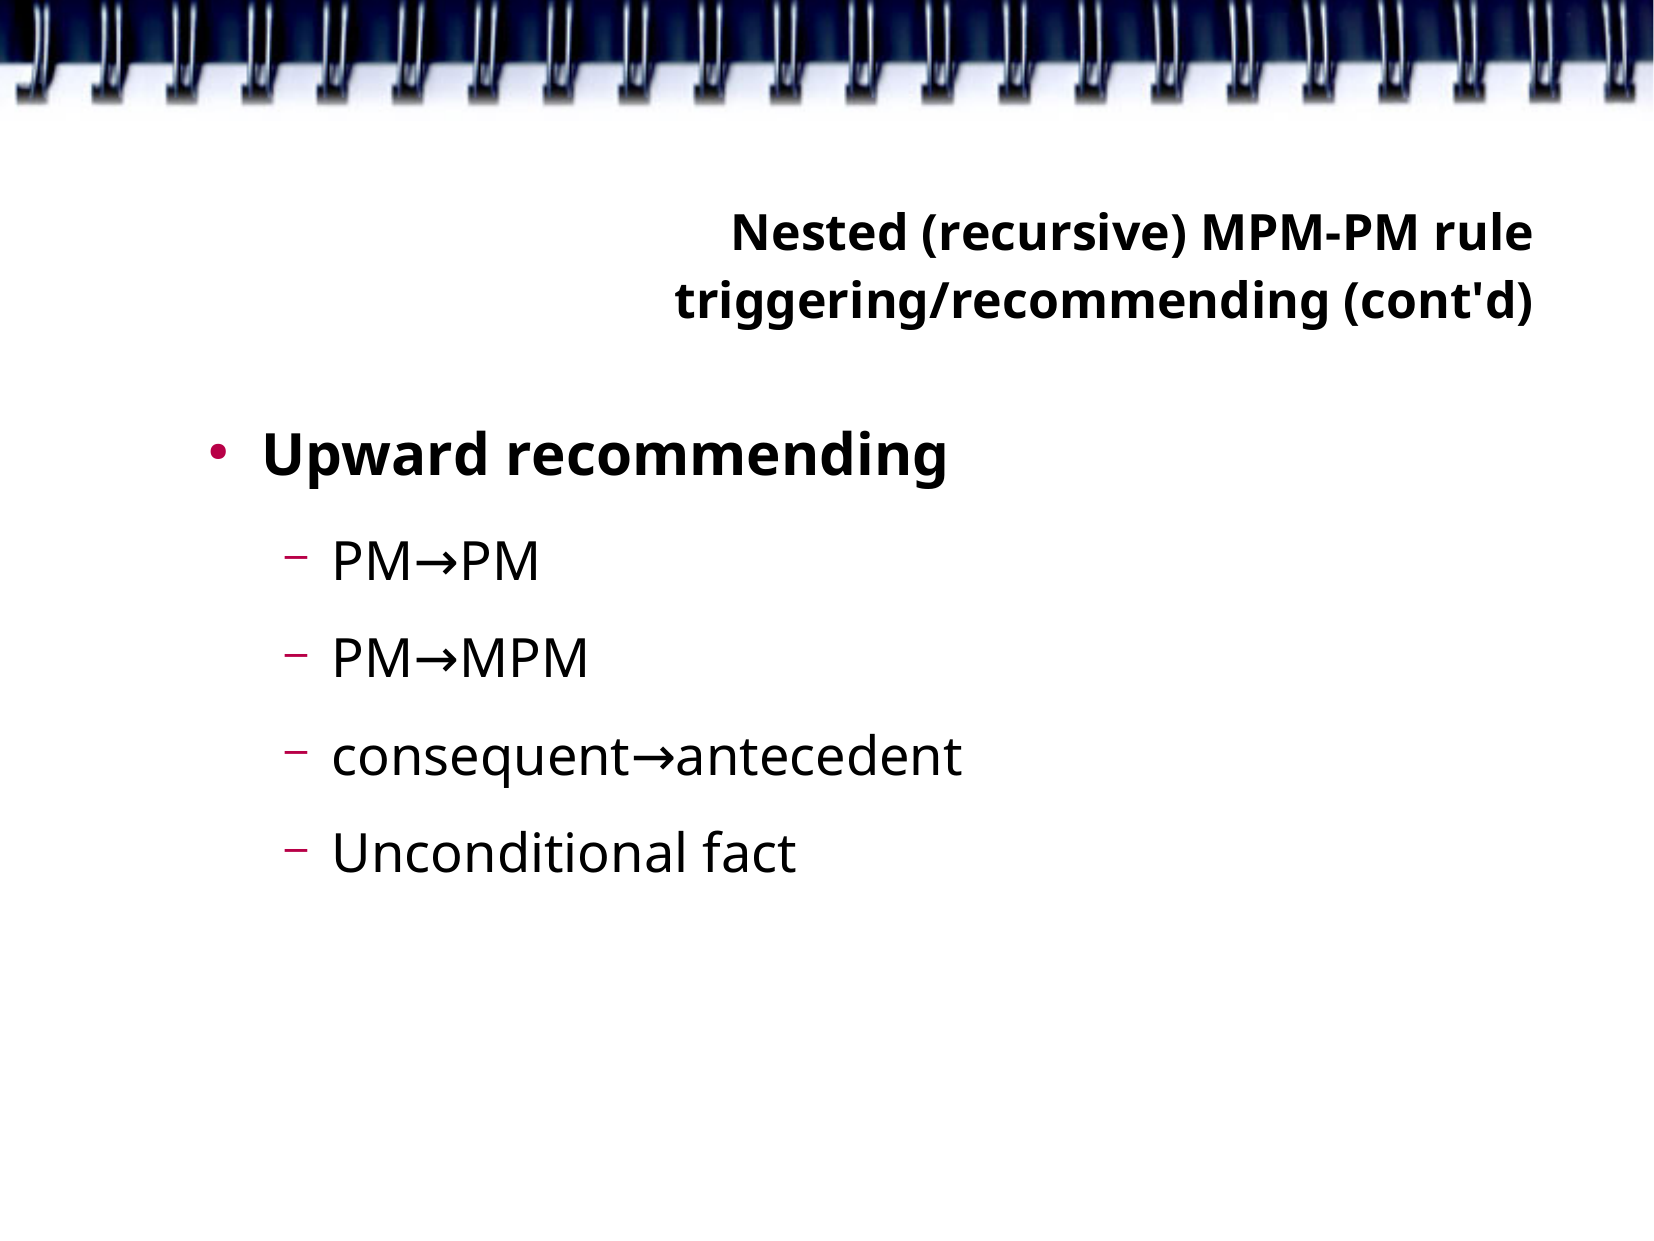

# Nested (recursive) MPM-PM rule triggering/recommending (cont'd)
Upward recommending
PM→PM
PM→MPM
consequent→antecedent
Unconditional fact